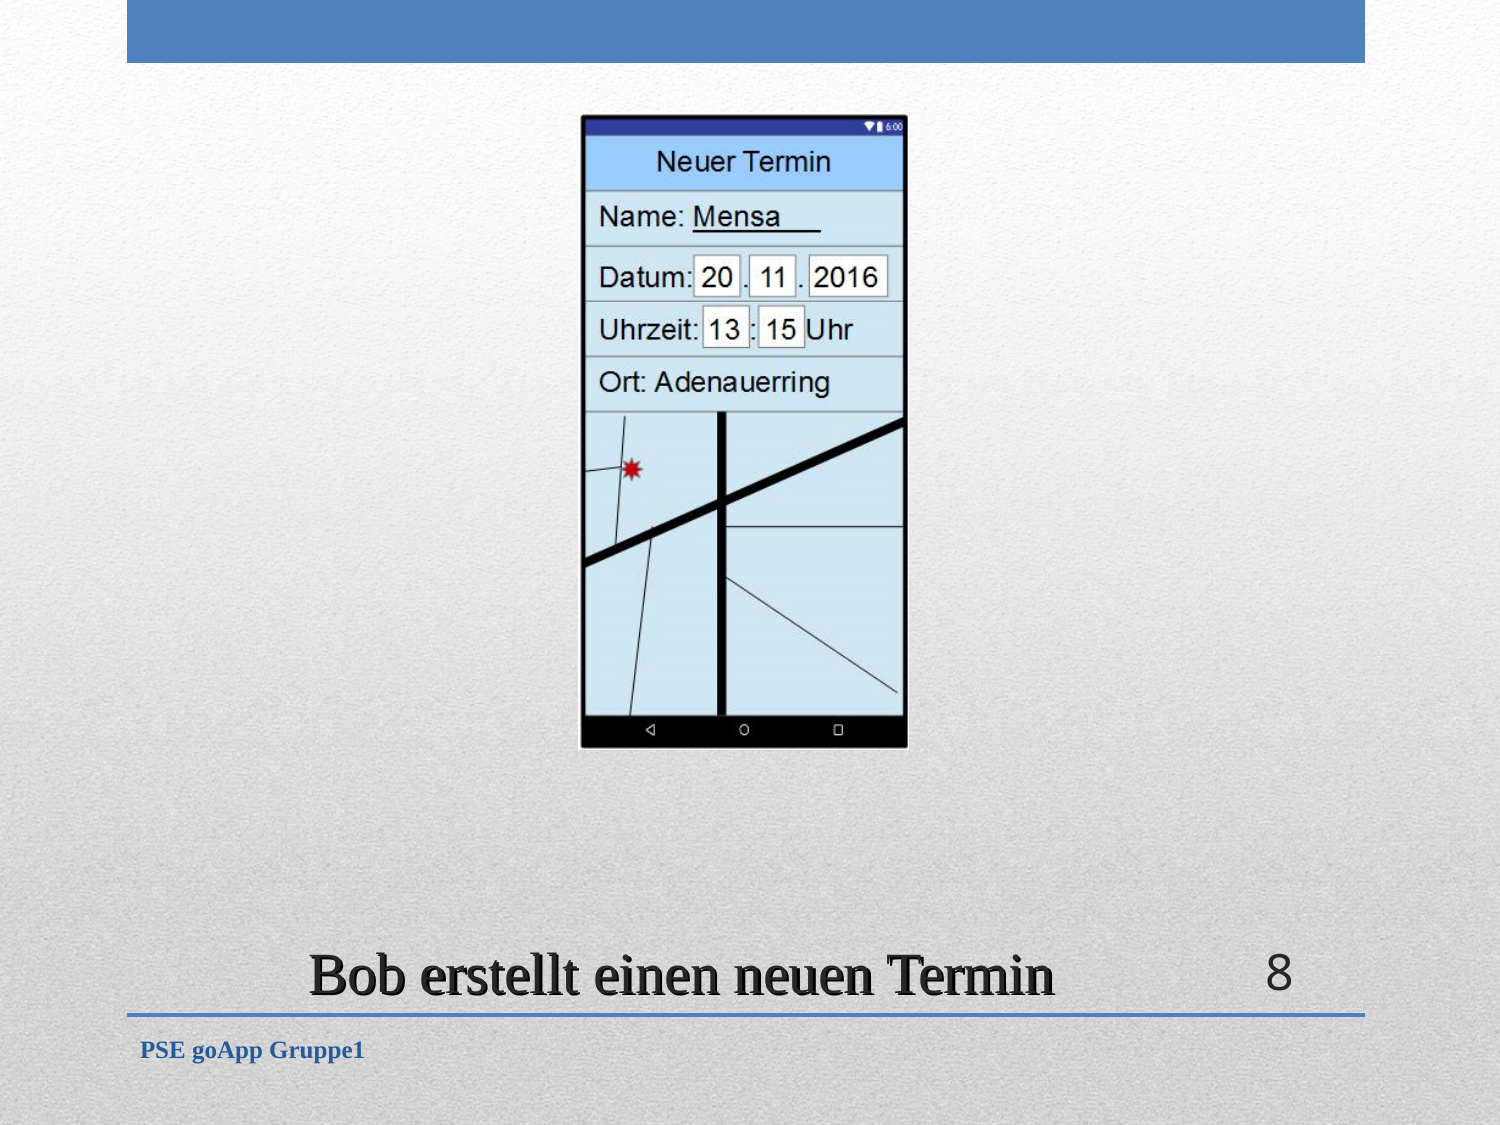

# Bob erstellt einen neuen Termin
PSE goApp Gruppe1